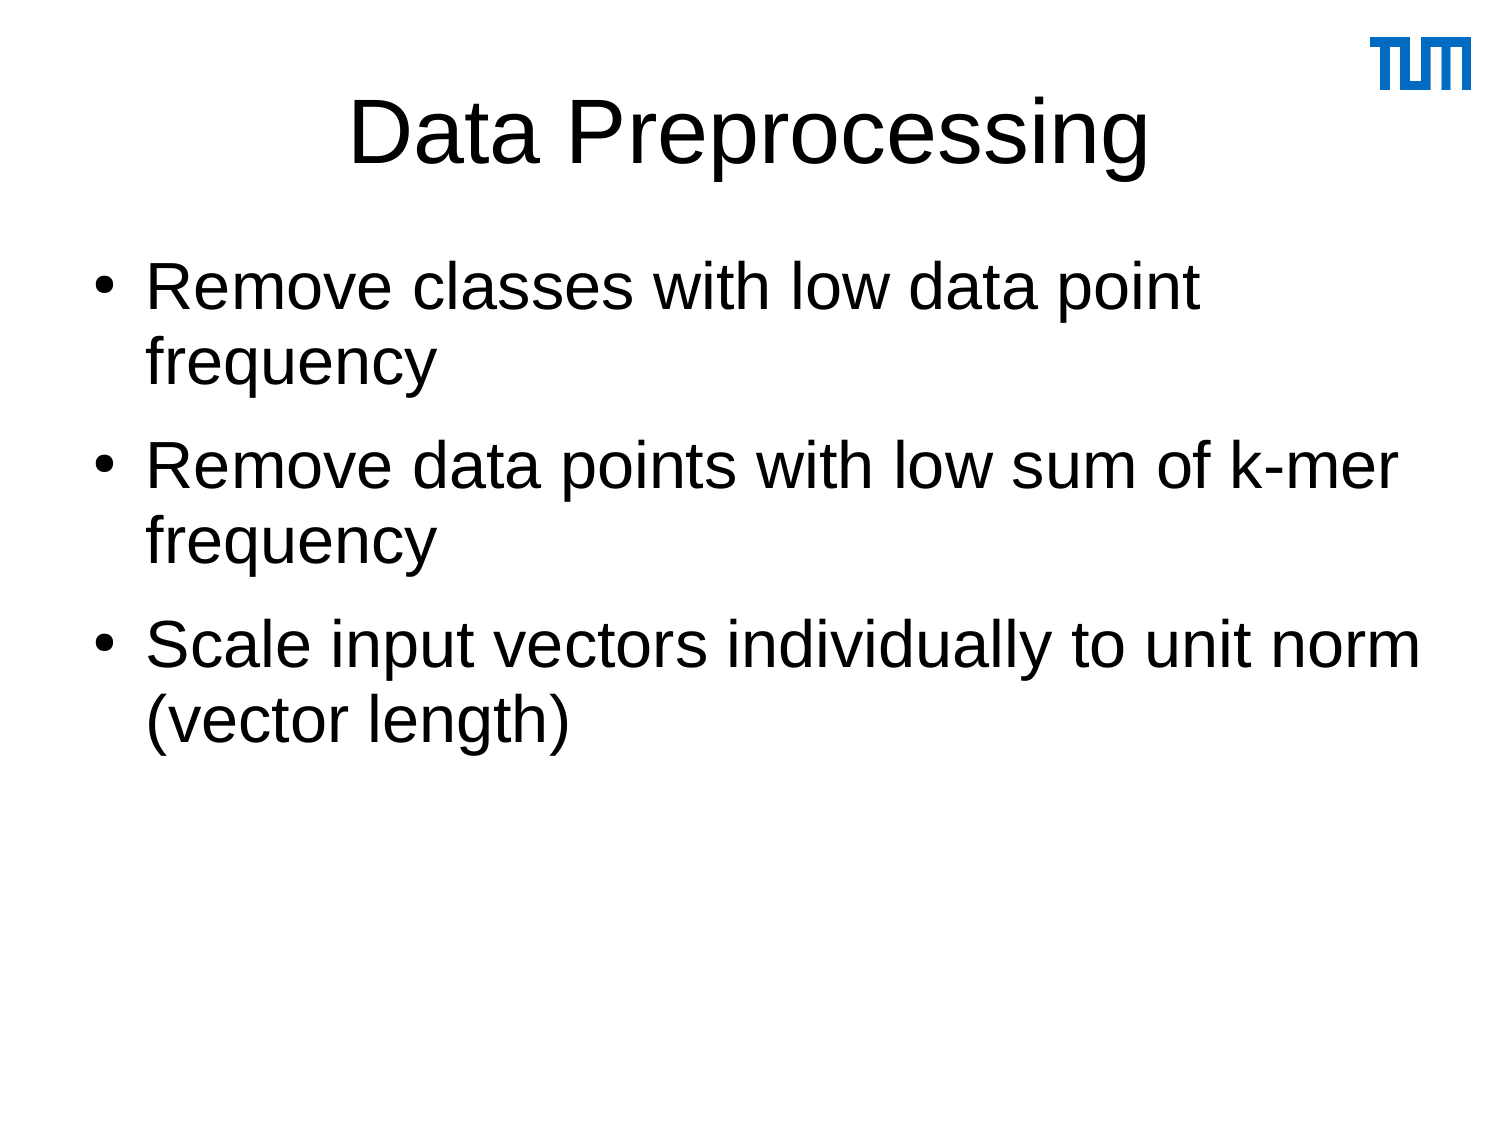

# Data Preprocessing
Remove classes with low data point frequency
Remove data points with low sum of k-mer frequency
Scale input vectors individually to unit norm (vector length)